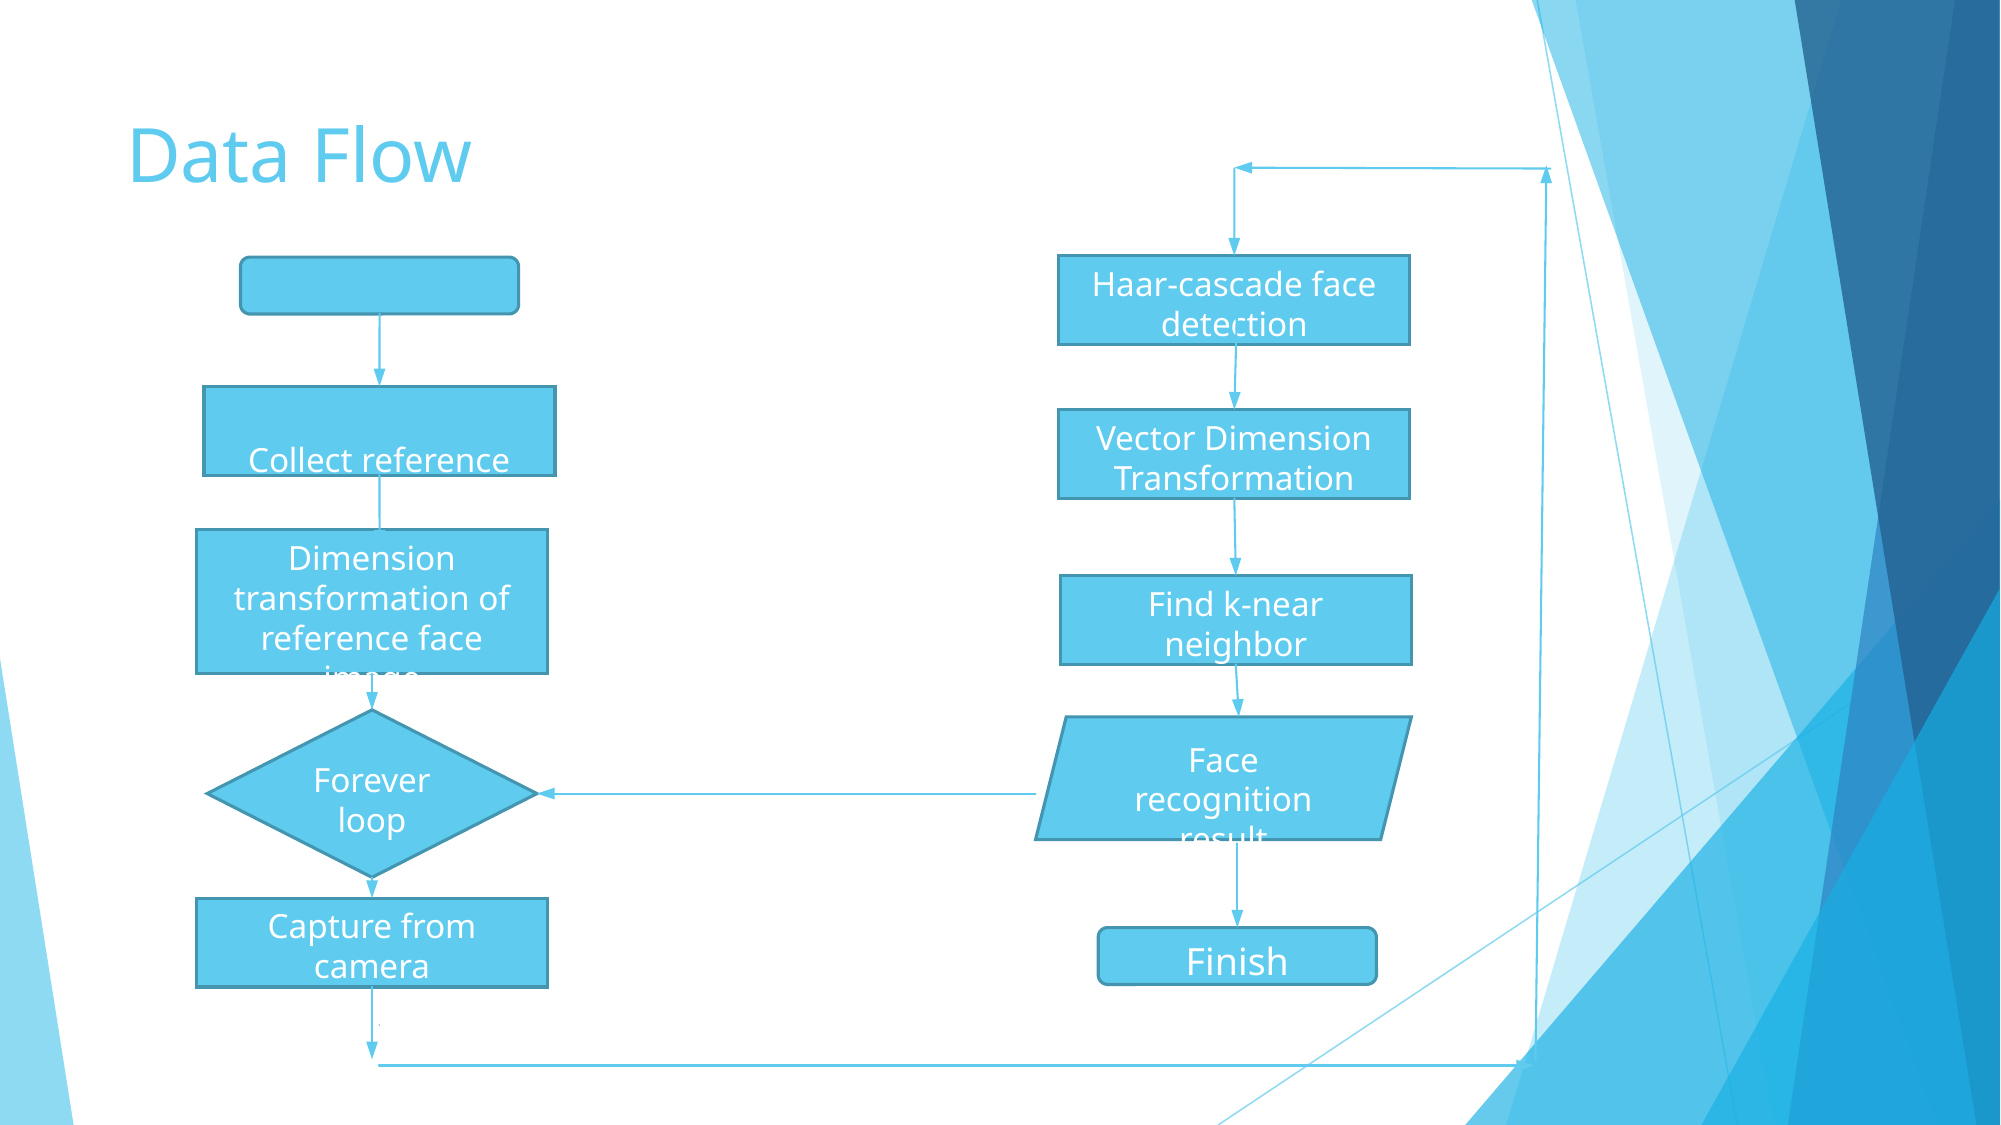

# Data Flow
Haar-cascade face detection
Start
Collect reference face image
Vector Dimension Transformation
Dimension transformation of reference face image
Find k-near neighbor
Forever loop
Face recognition result
Capture from camera
Finish